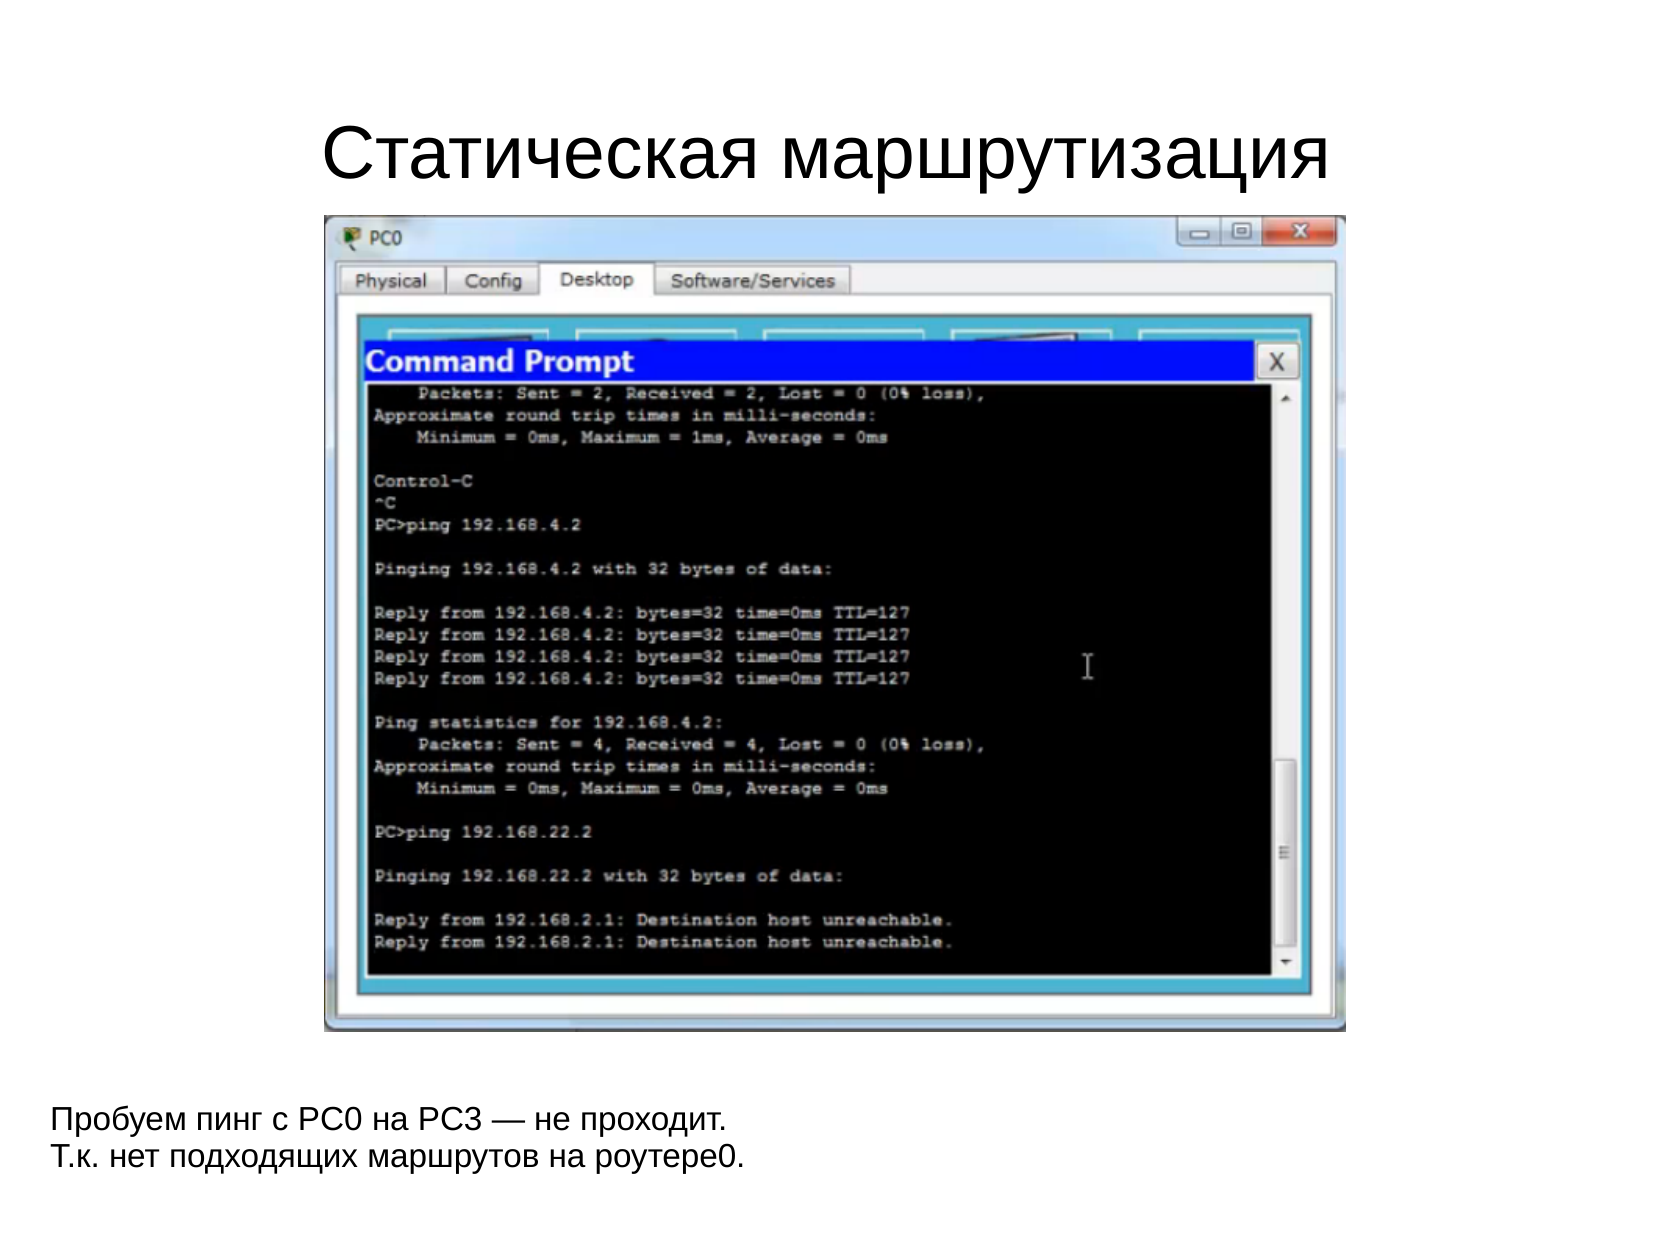

# Статическая маршрутизация
Пробуем пинг с PC0 на PC3 — не проходит.
Т.к. нет подходящих маршрутов на роутере0.